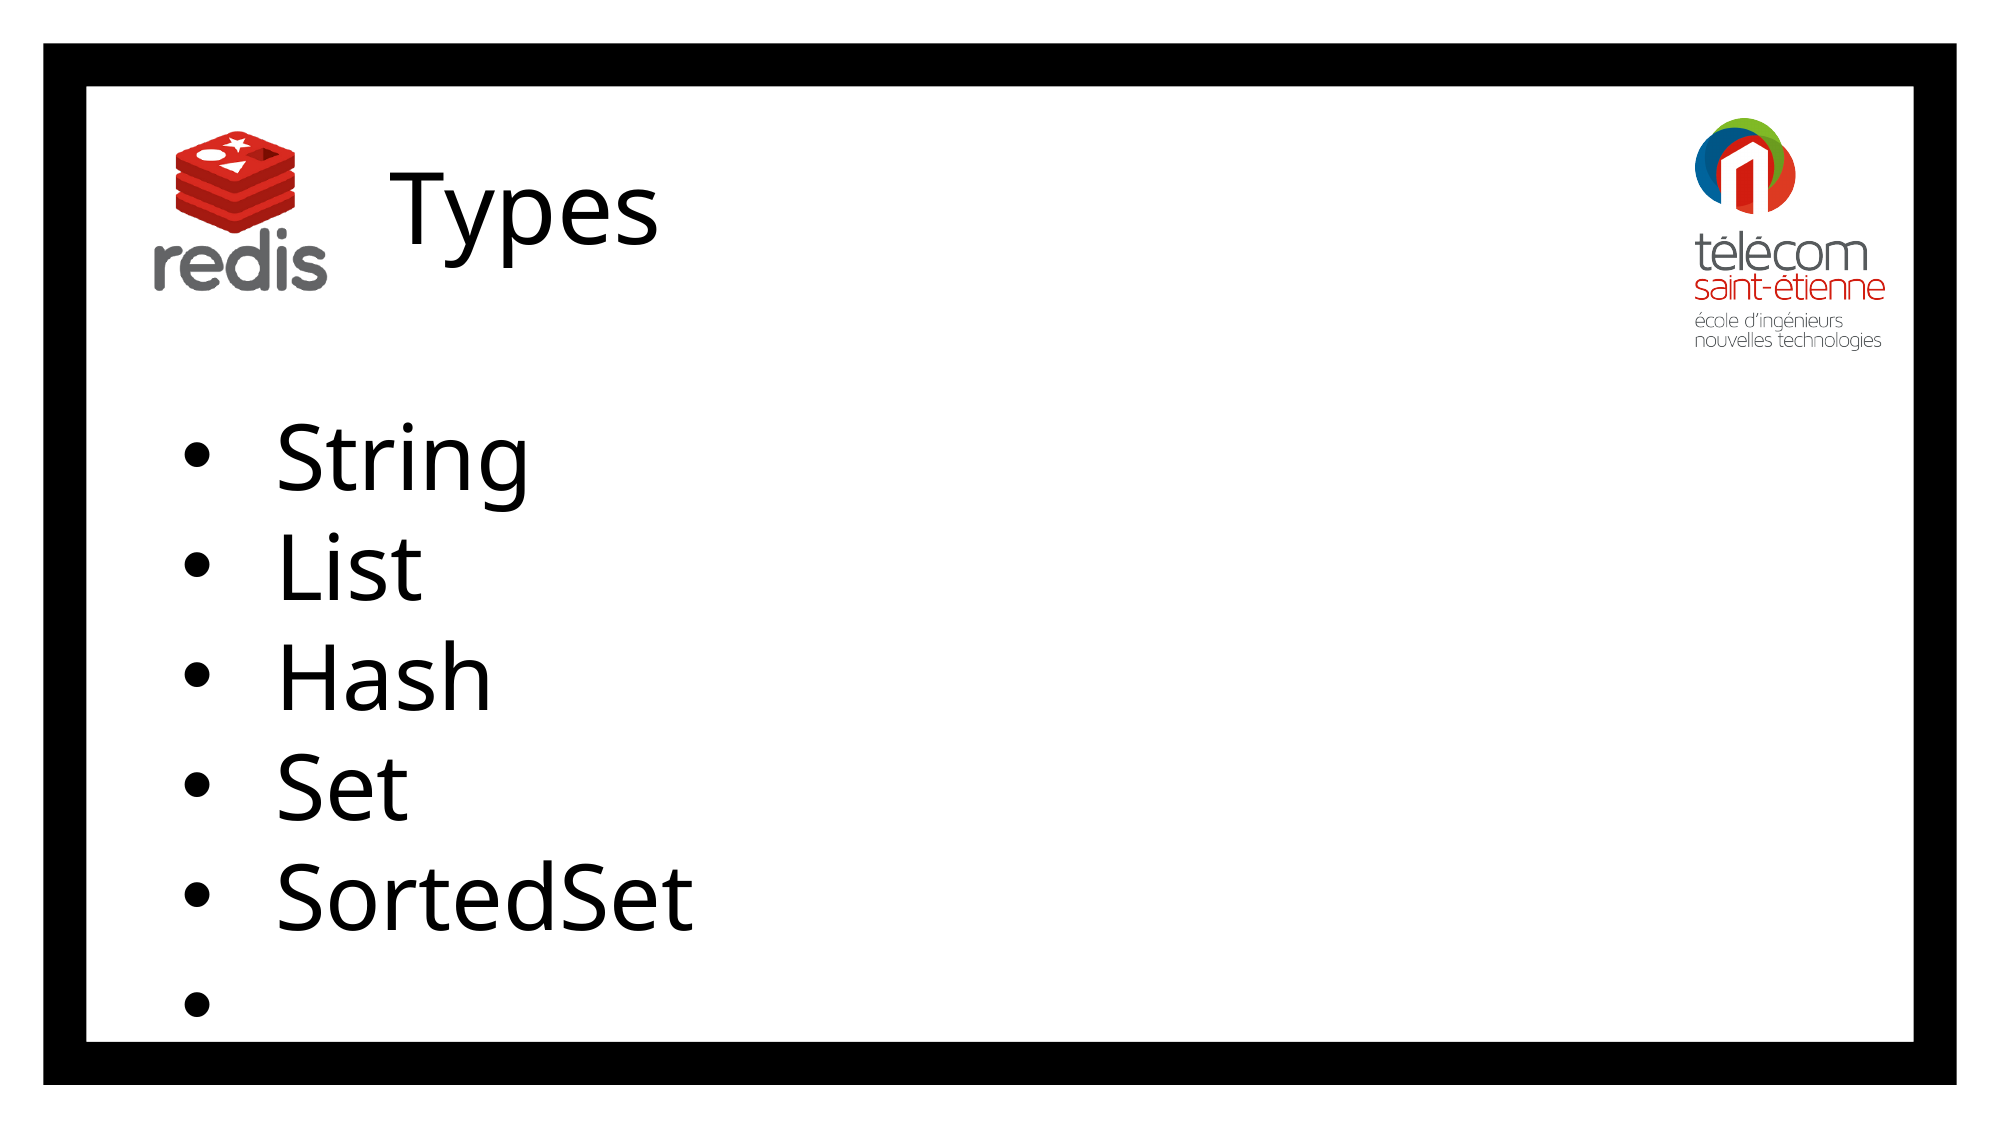

# Types
String
List
Hash
Set
SortedSet